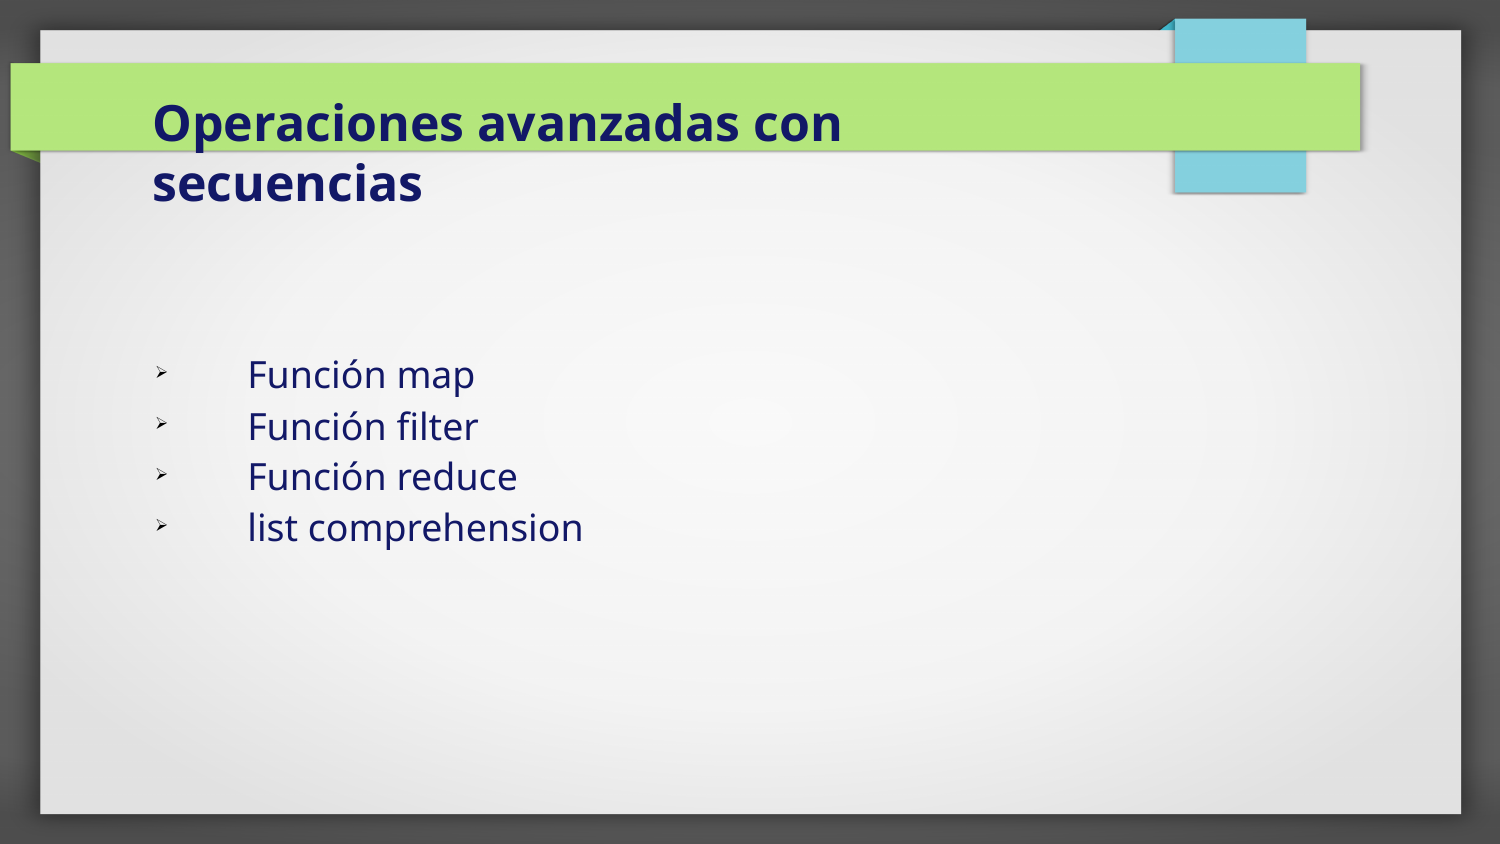

Operaciones avanzadas con secuencias
# Función map
 Función filter
 Función reduce
 list comprehension